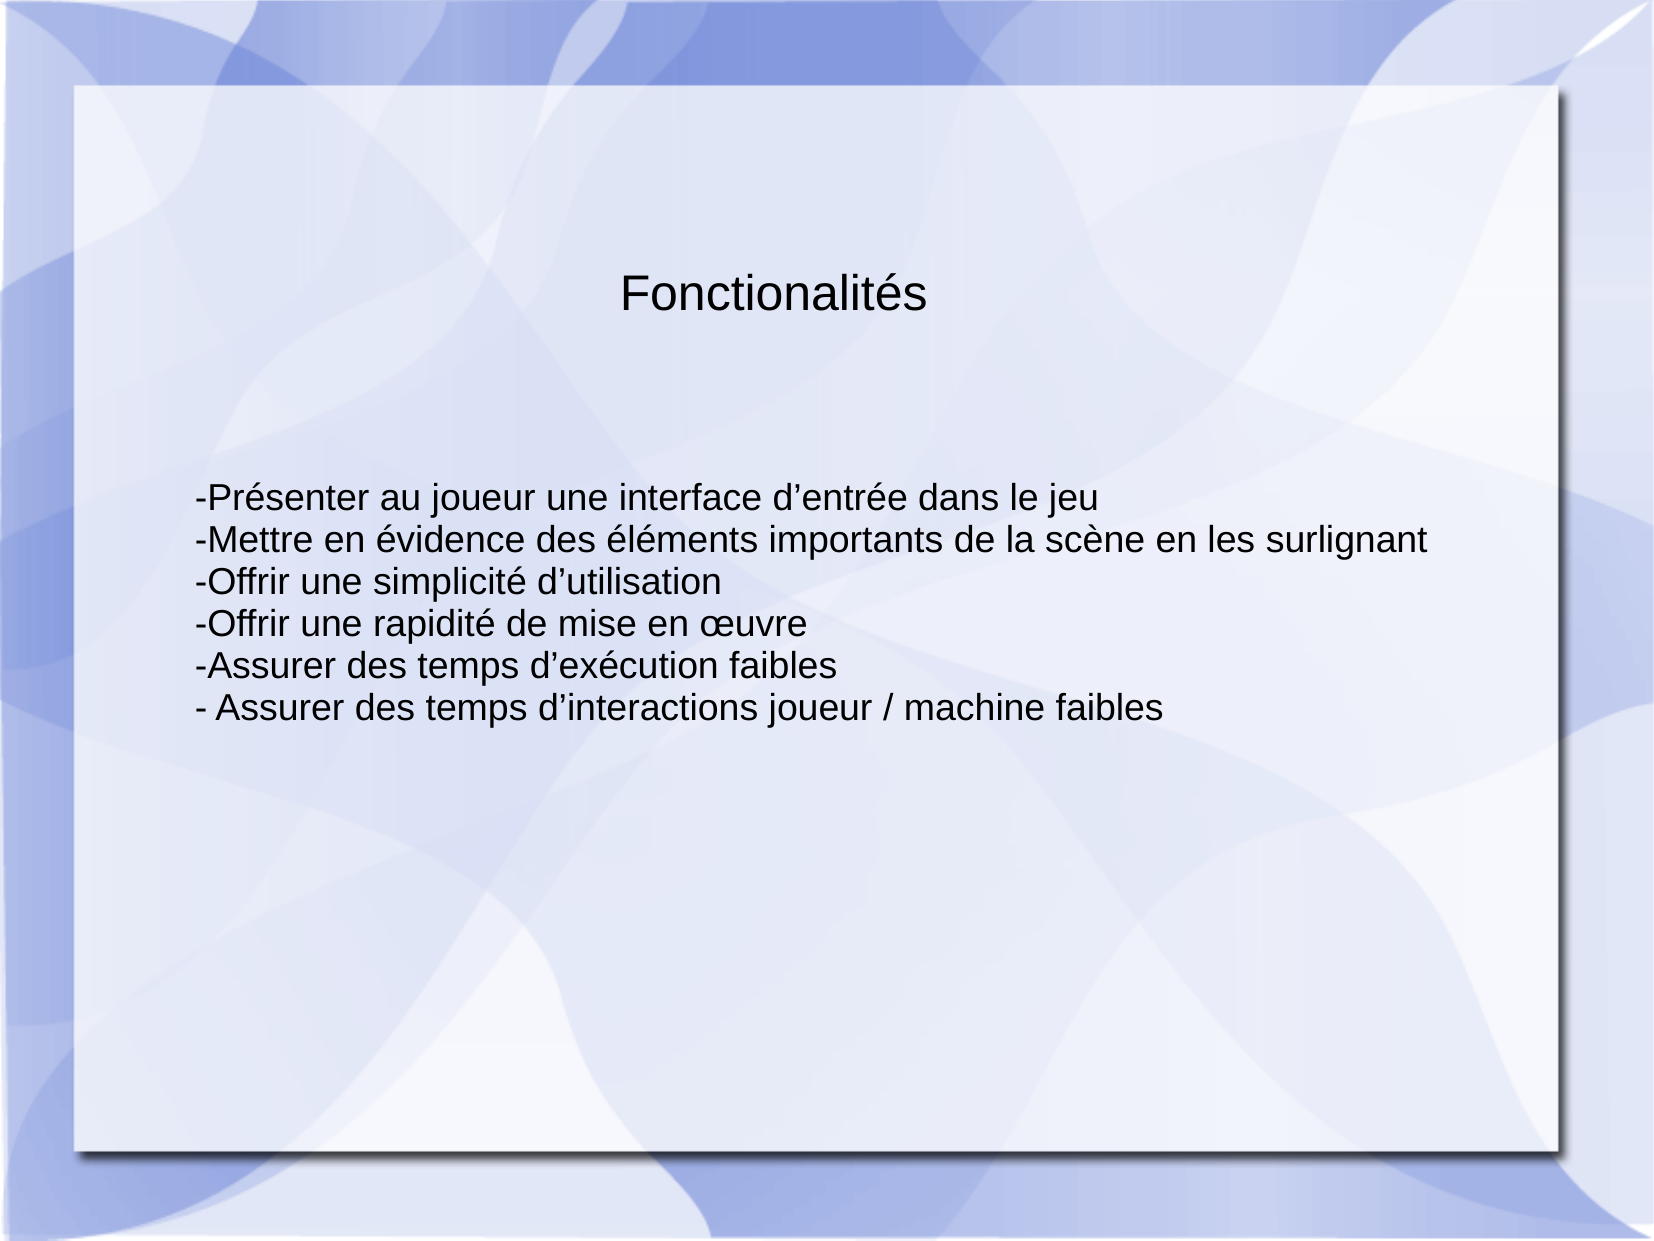

Fonctionalités
-Présenter au joueur une interface d’entrée dans le jeu
-Mettre en évidence des éléments importants de la scène en les surlignant
-Offrir une simplicité d’utilisation
-Offrir une rapidité de mise en œuvre
-Assurer des temps d’exécution faibles
- Assurer des temps d’interactions joueur / machine faibles